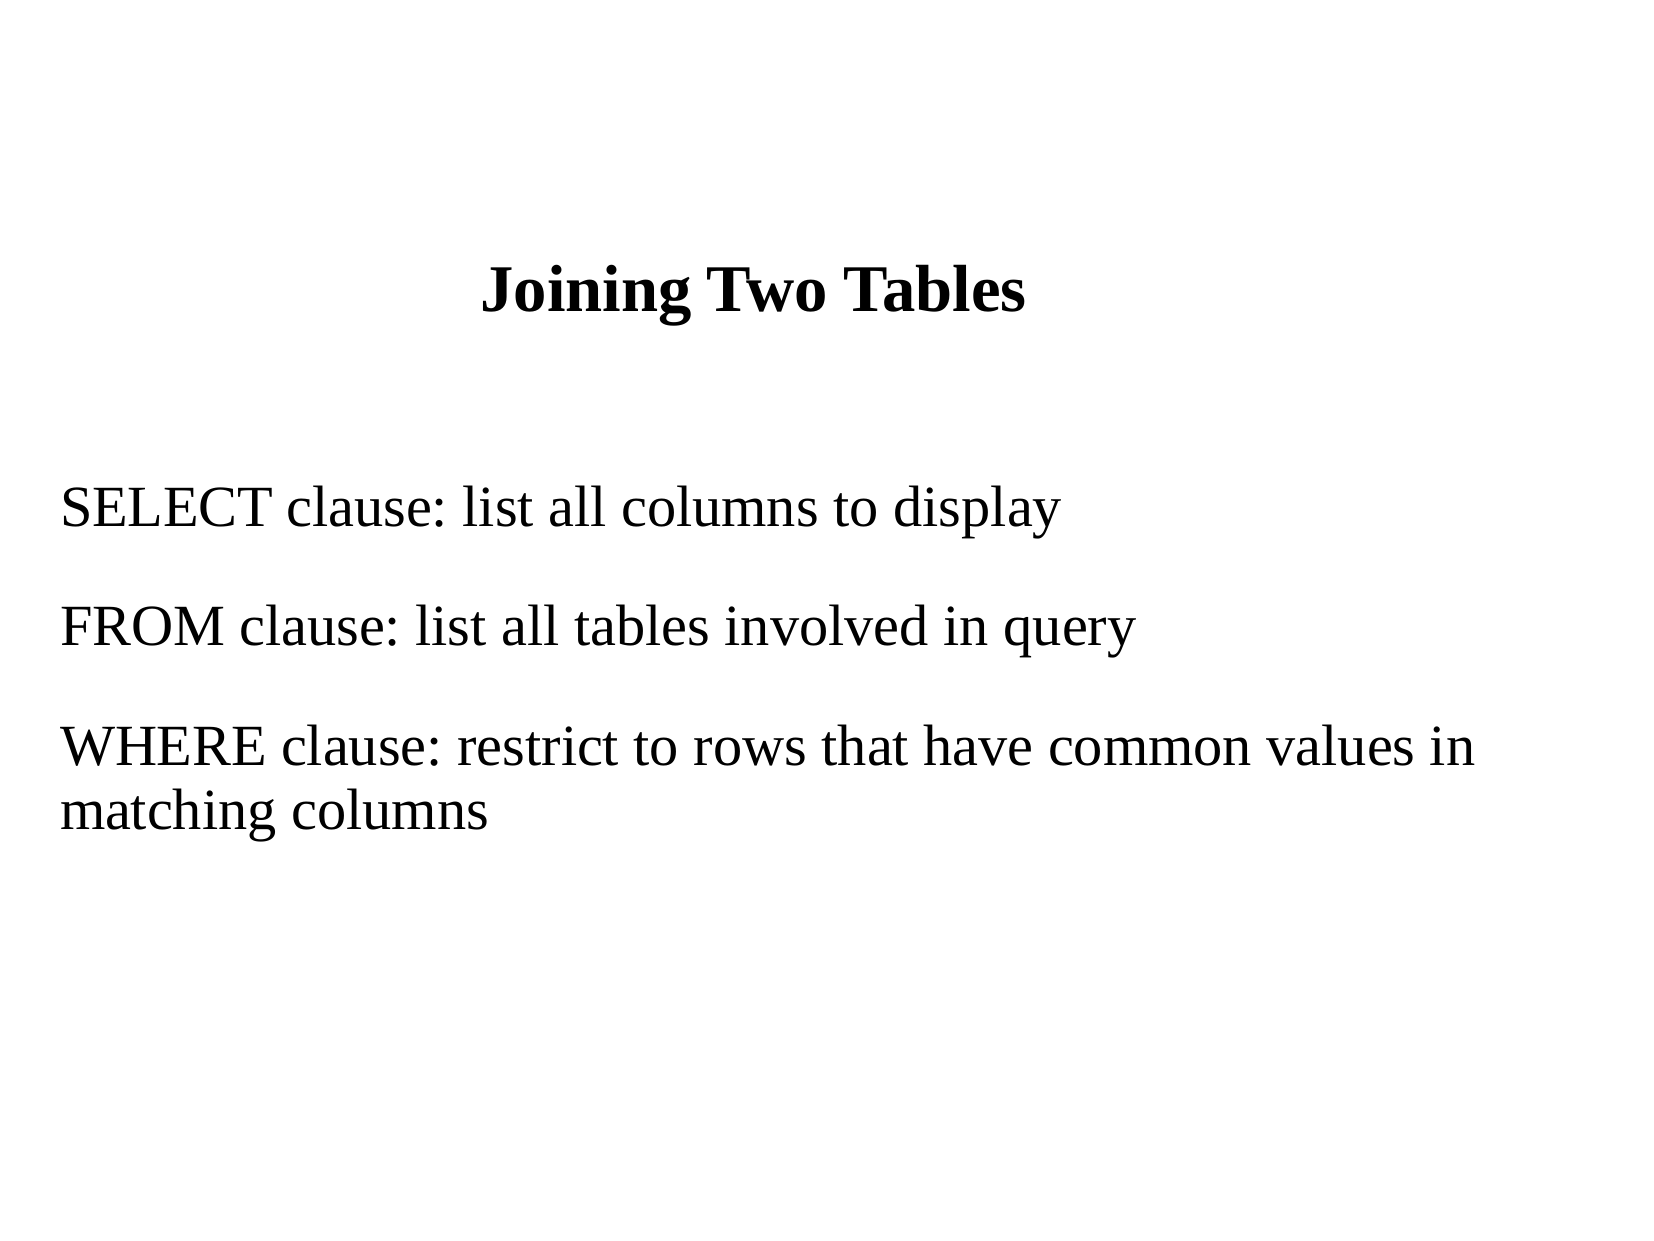

Joining Two Tables
SELECT clause: list all columns to display
FROM clause: list all tables involved in query
WHERE clause: restrict to rows that have common values in matching columns